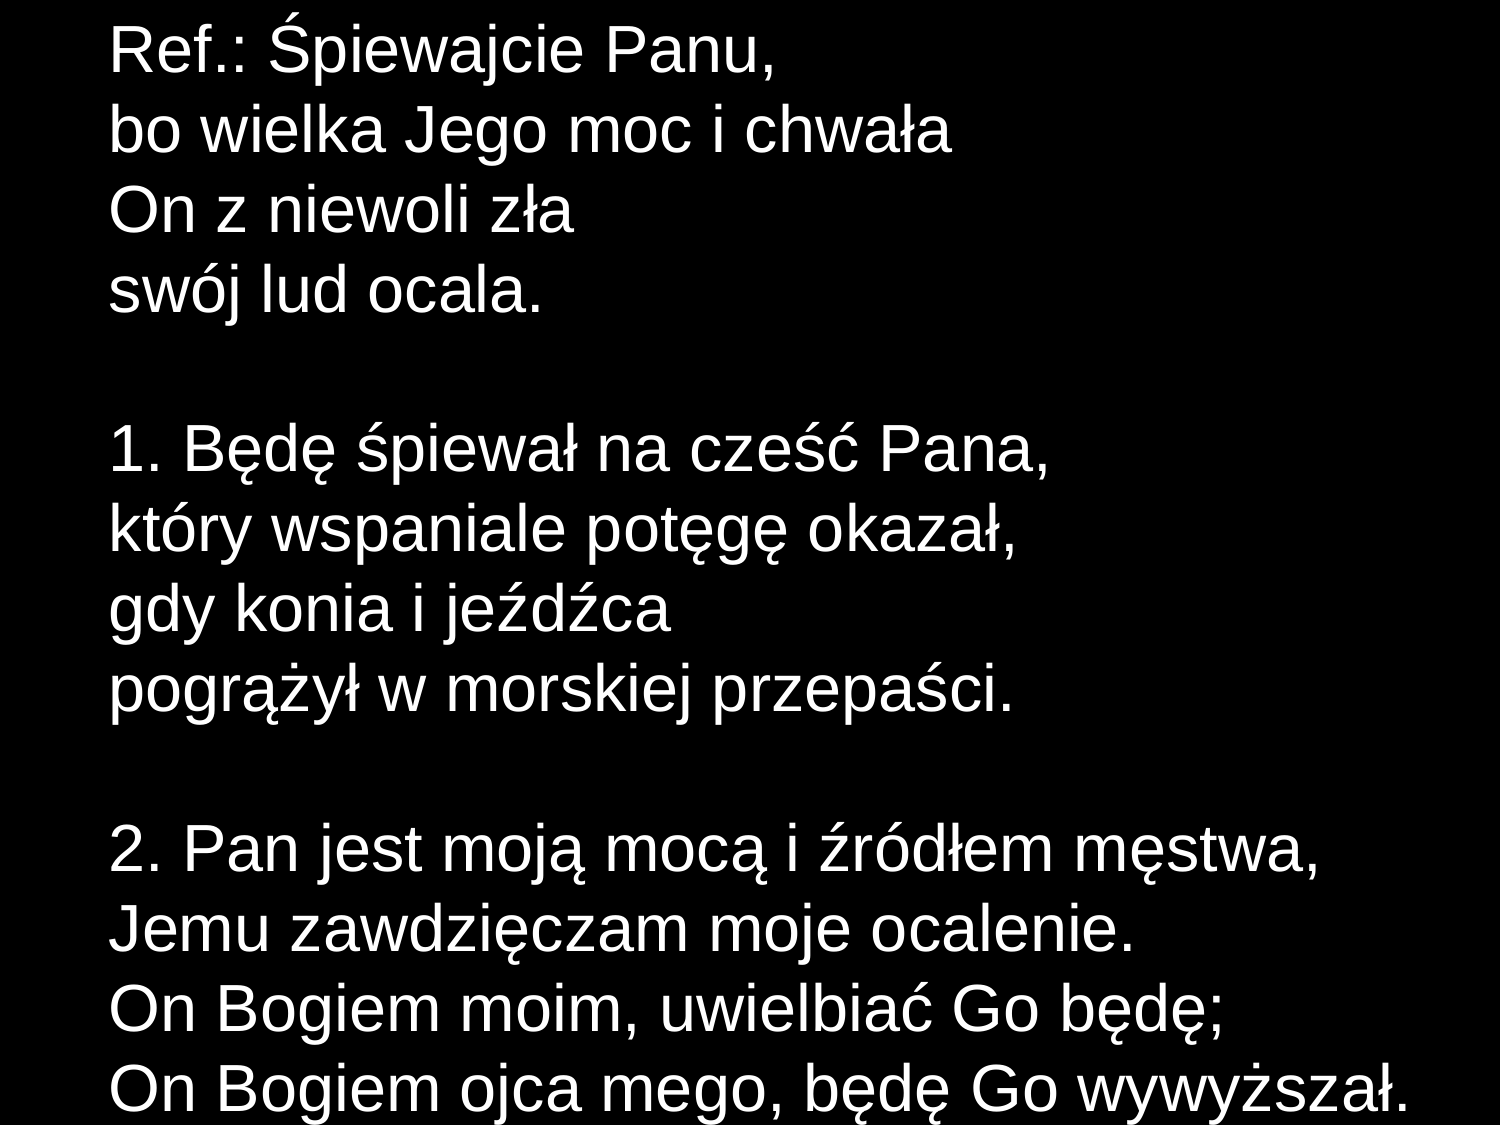

Ref.: Śpiewajcie Panu,
bo wielka Jego moc i chwała
On z niewoli zła
swój lud ocala.
1. Będę śpiewał na cześć Pana,
który wspaniale potęgę okazał,
gdy konia i jeźdźca
pogrążył w morskiej przepaści.
2. Pan jest moją mocą i źródłem męstwa,
Jemu zawdzięczam moje ocalenie.
On Bogiem moim, uwielbiać Go będę;
On Bogiem ojca mego, będę Go wywyższał.